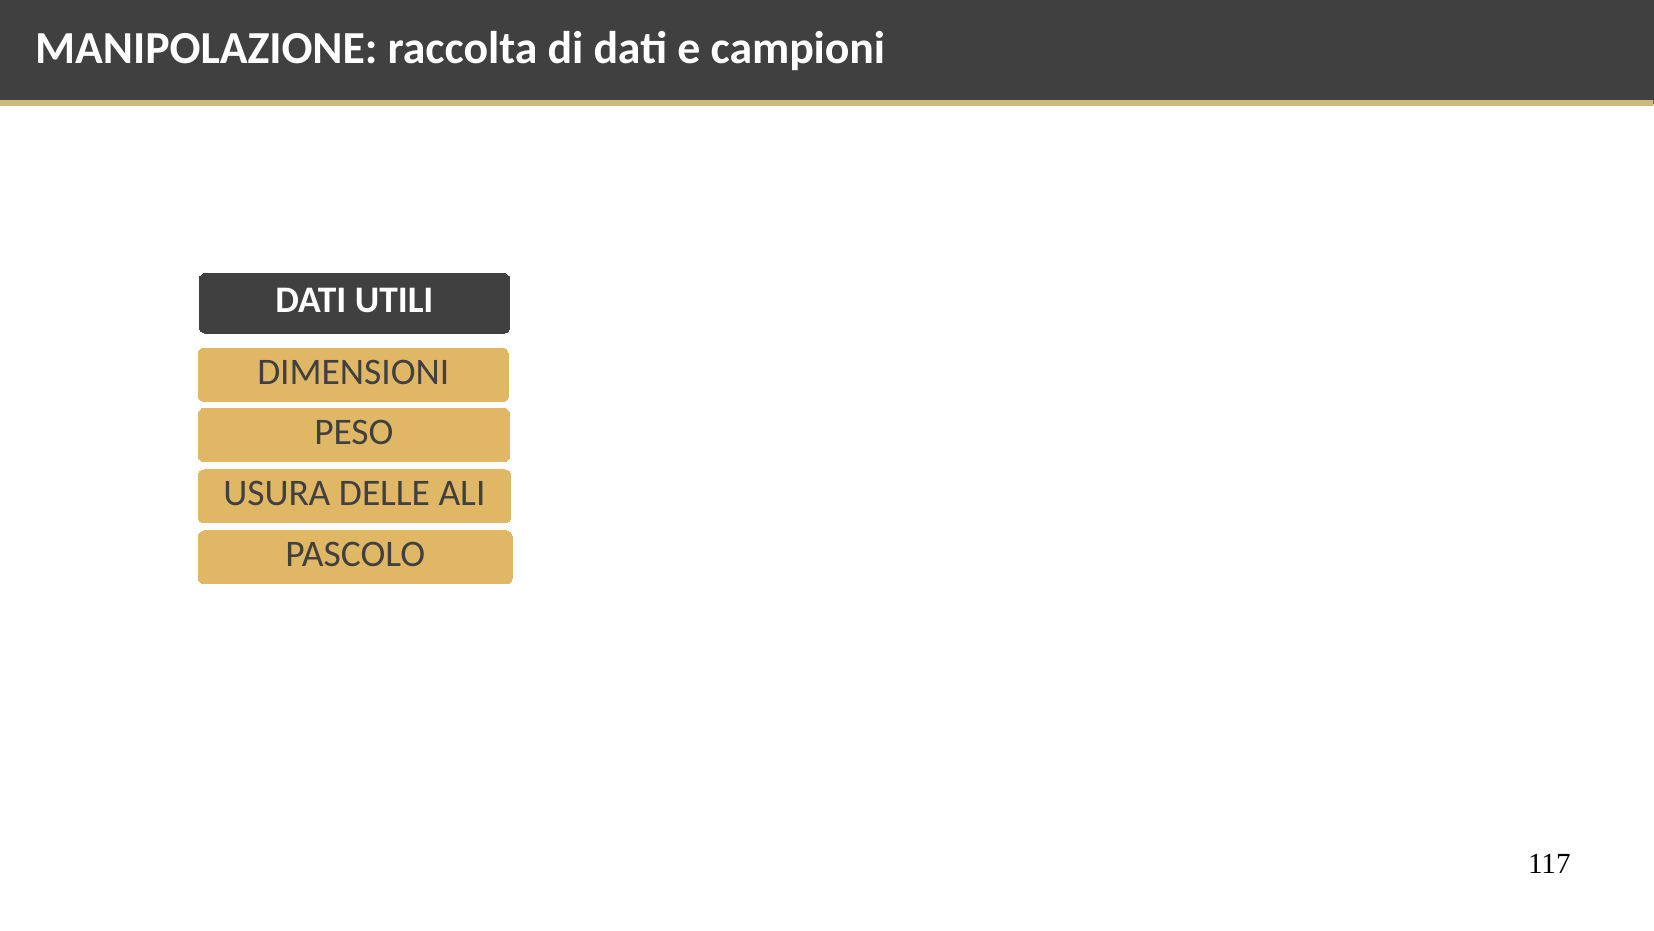

MANIPOLAZIONE: raccolta di dati e campioni
DATI UTILI
DIMENSIONI
PESO
USURA DELLE ALI
PASCOLO
117